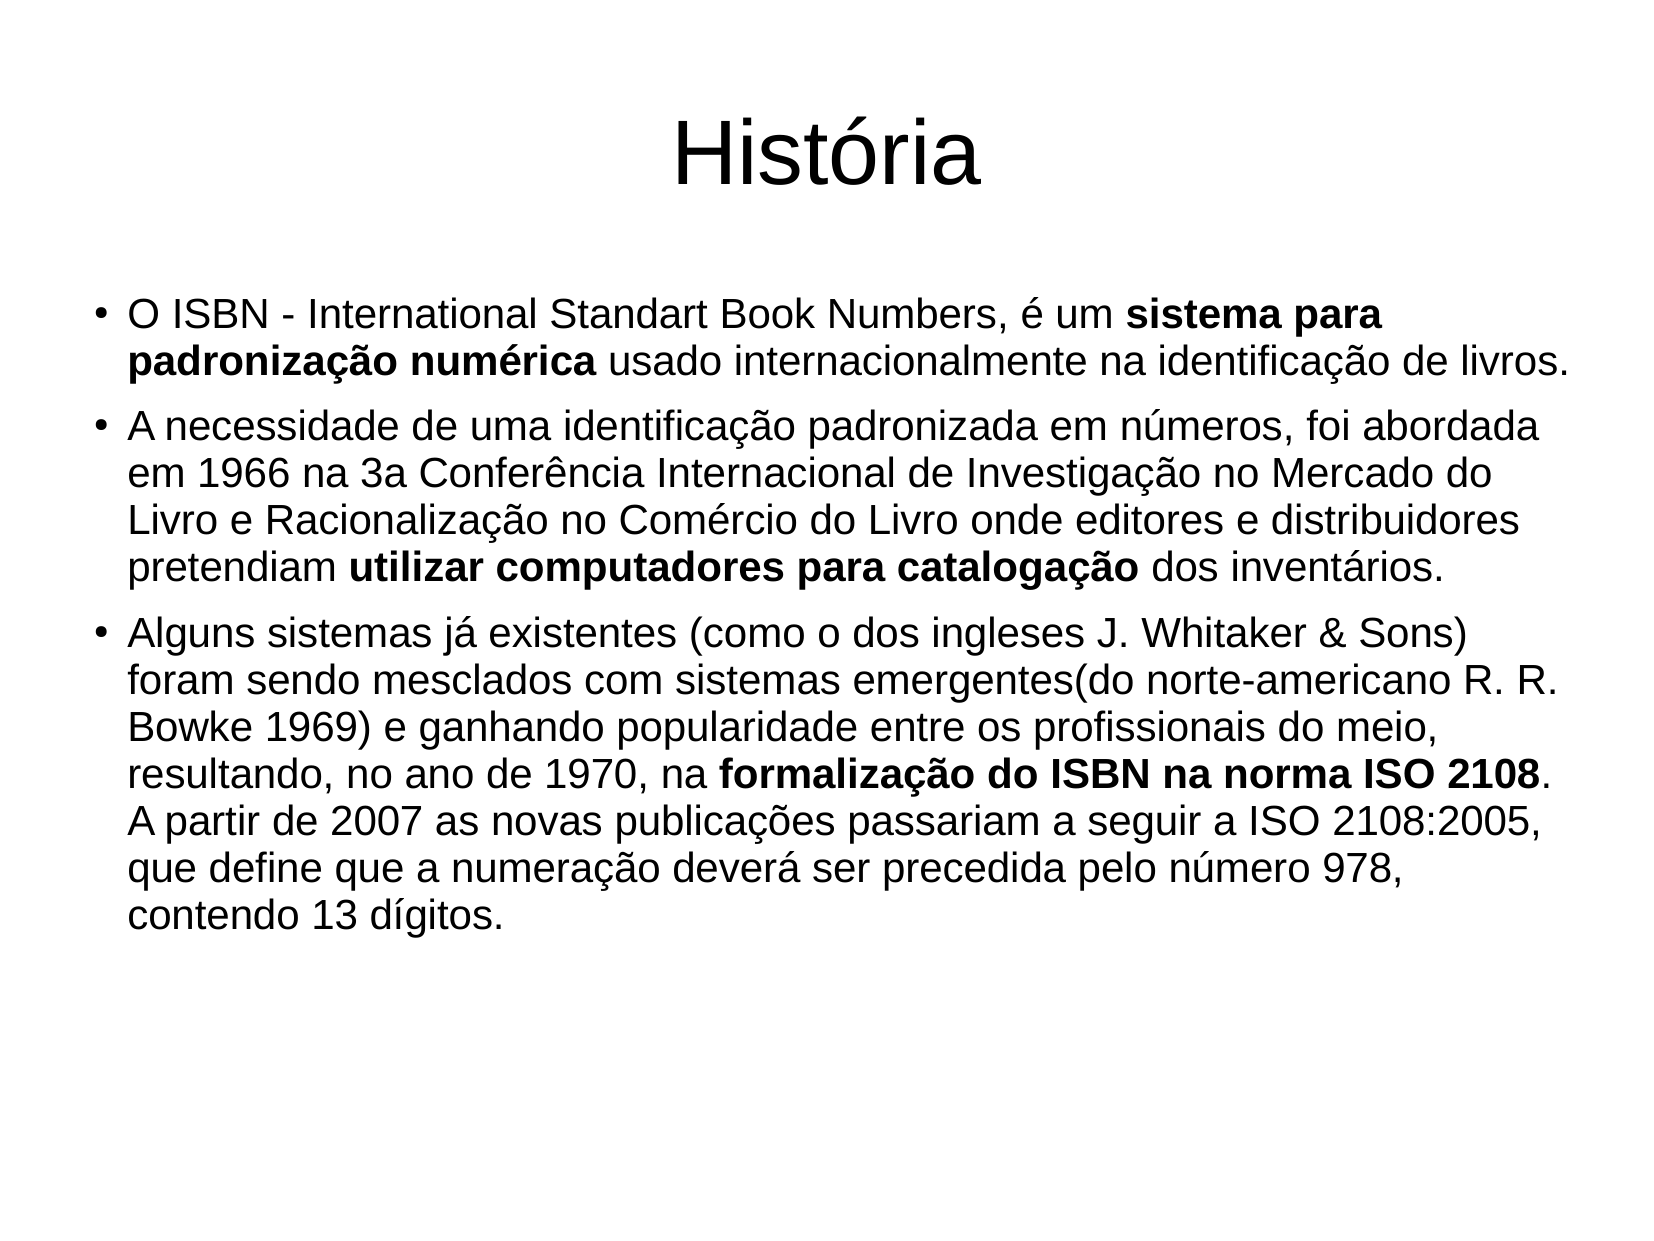

# História
O ISBN - International Standart Book Numbers, é um sistema para padronização numérica usado internacionalmente na identificação de livros.
A necessidade de uma identificação padronizada em números, foi abordada em 1966 na 3a Conferência Internacional de Investigação no Mercado do Livro e Racionalização no Comércio do Livro onde editores e distribuidores pretendiam utilizar computadores para catalogação dos inventários.
Alguns sistemas já existentes (como o dos ingleses J. Whitaker & Sons) foram sendo mesclados com sistemas emergentes(do norte-americano R. R. Bowke 1969) e ganhando popularidade entre os profissionais do meio, resultando, no ano de 1970, na formalização do ISBN na norma ISO 2108. A partir de 2007 as novas publicações passariam a seguir a ISO 2108:2005, que define que a numeração deverá ser precedida pelo número 978, contendo 13 dígitos.